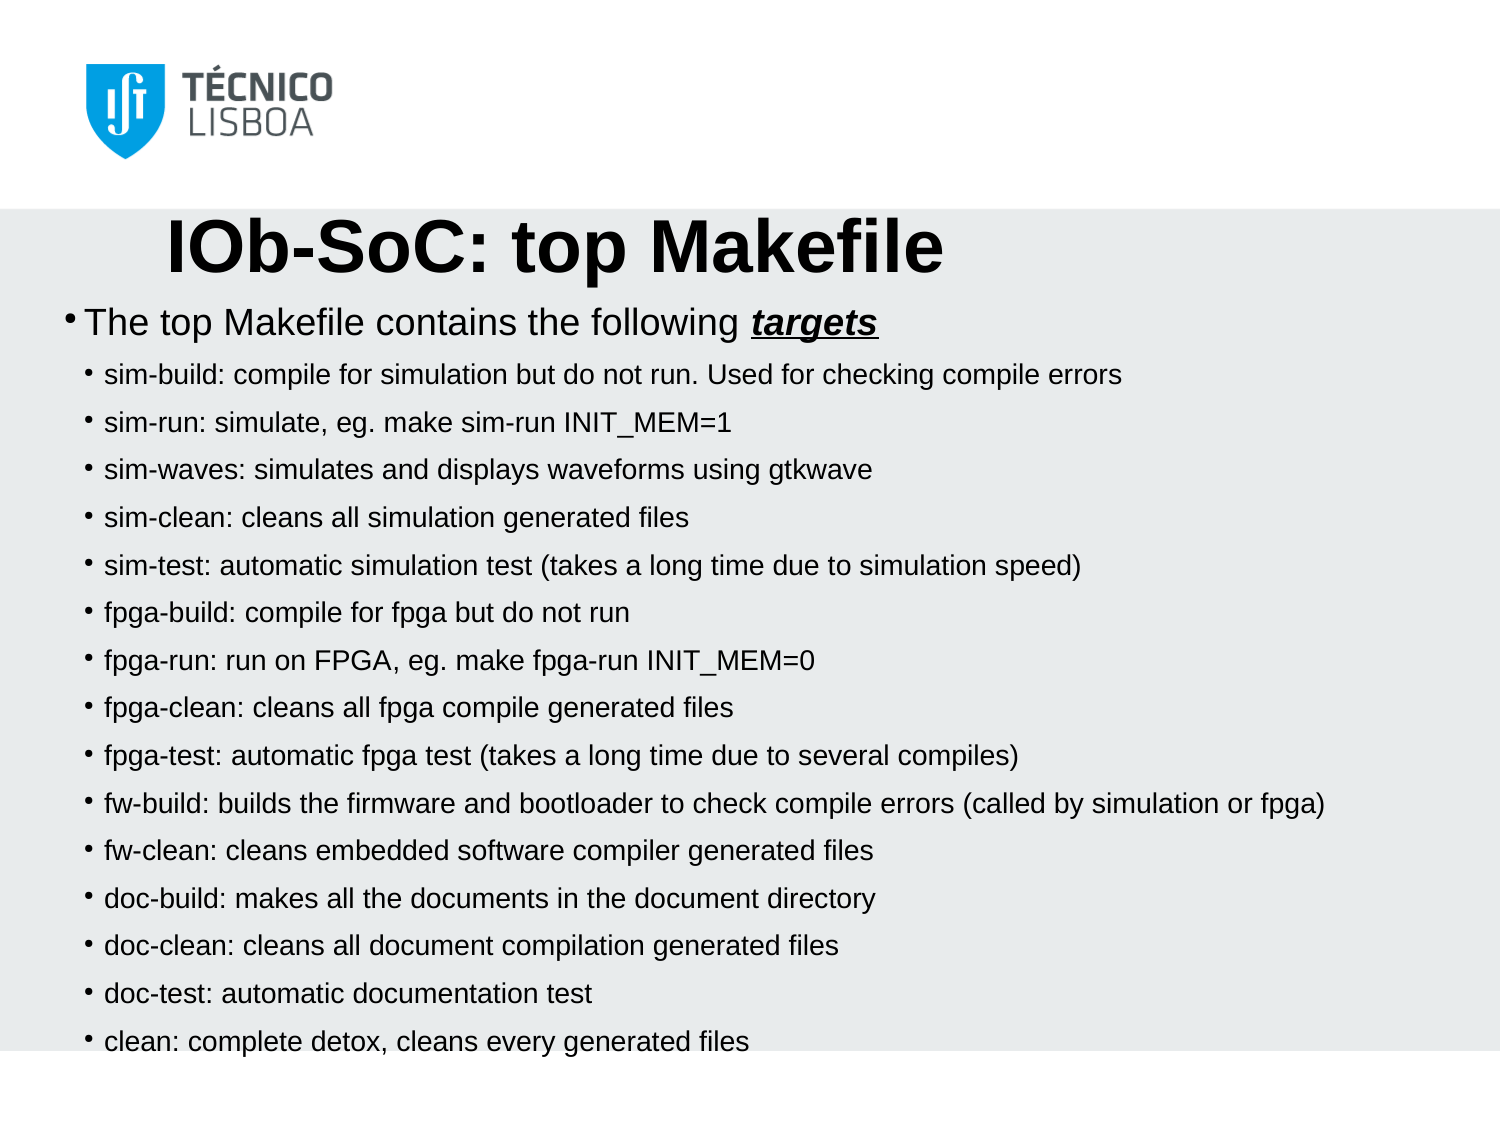

# IOb-SoC: top Makefile
The top Makefile contains the following targets
sim-build: compile for simulation but do not run. Used for checking compile errors
sim-run: simulate, eg. make sim-run INIT_MEM=1
sim-waves: simulates and displays waveforms using gtkwave
sim-clean: cleans all simulation generated files
sim-test: automatic simulation test (takes a long time due to simulation speed)
fpga-build: compile for fpga but do not run
fpga-run: run on FPGA, eg. make fpga-run INIT_MEM=0
fpga-clean: cleans all fpga compile generated files
fpga-test: automatic fpga test (takes a long time due to several compiles)
fw-build: builds the firmware and bootloader to check compile errors (called by simulation or fpga)
fw-clean: cleans embedded software compiler generated files
doc-build: makes all the documents in the document directory
doc-clean: cleans all document compilation generated files
doc-test: automatic documentation test
clean: complete detox, cleans every generated files